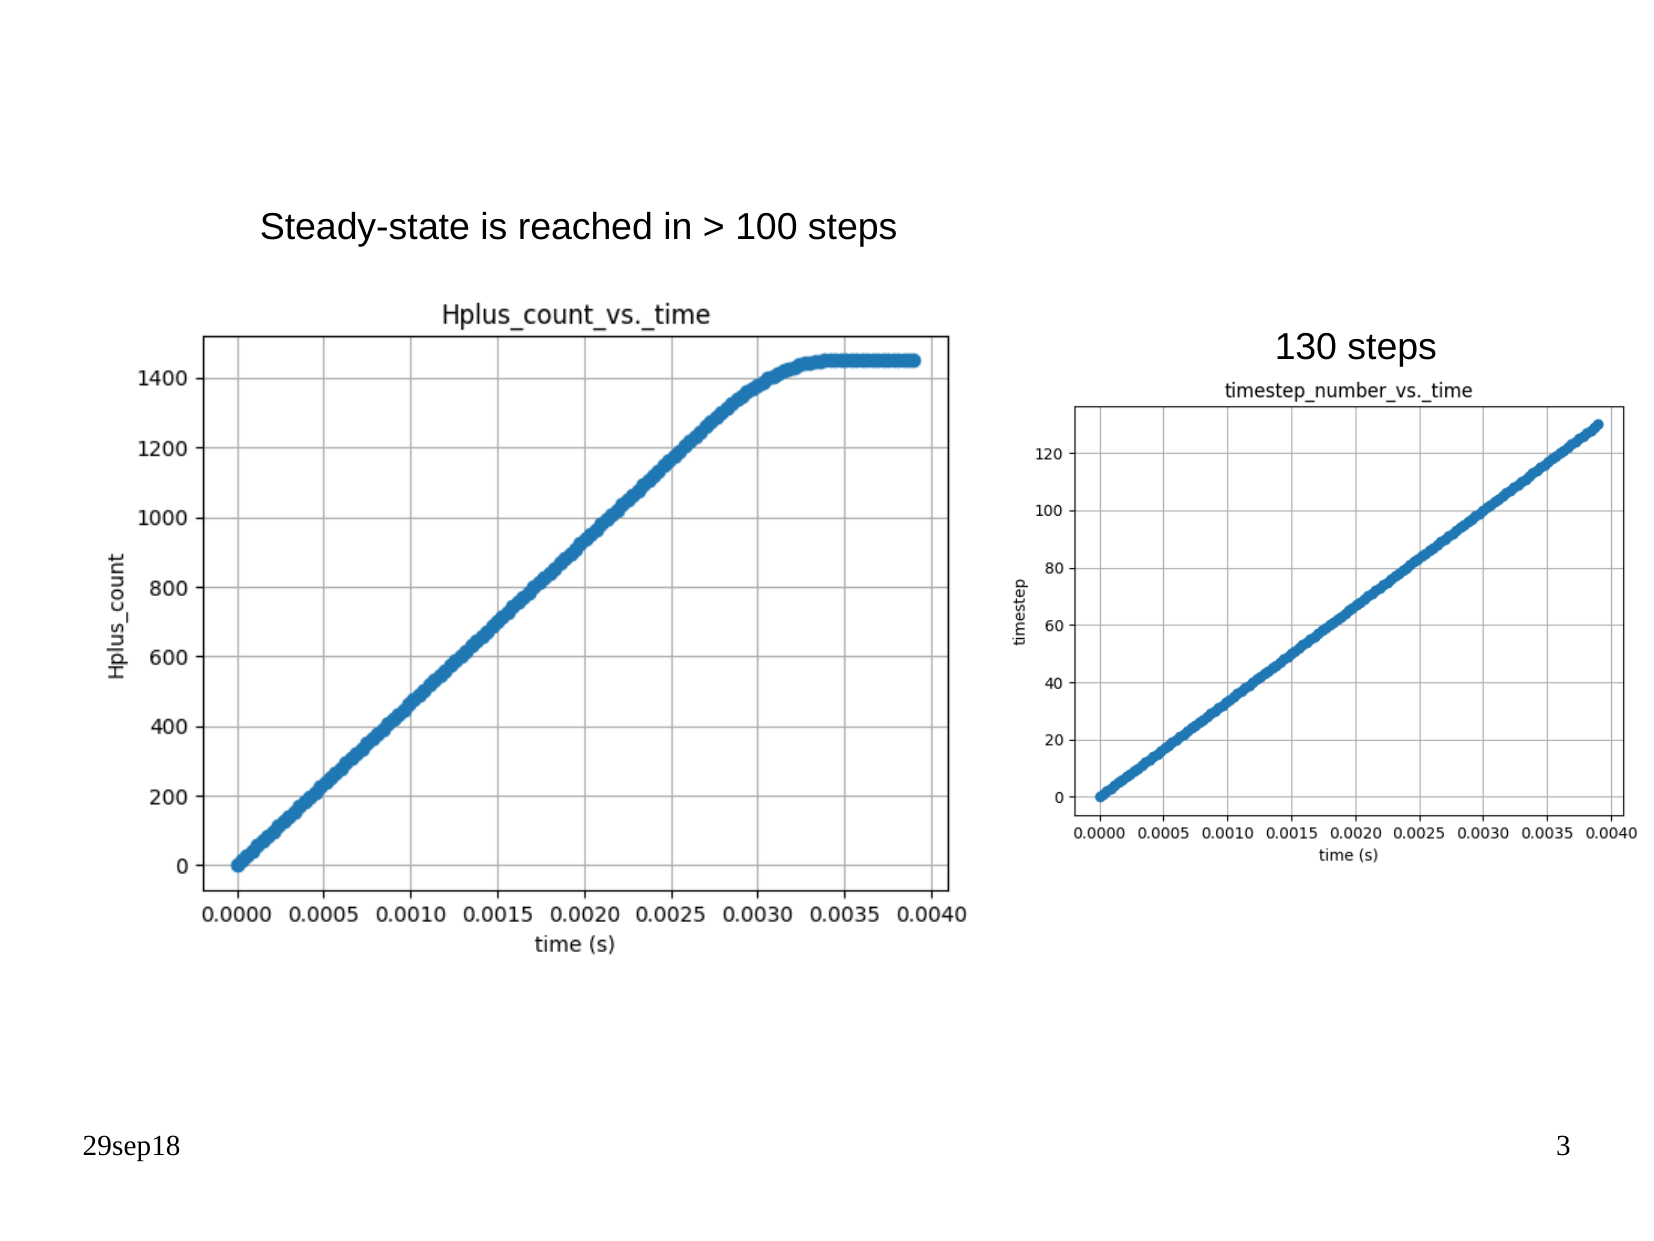

Steady-state is reached in > 100 steps
130 steps
29sep18
3